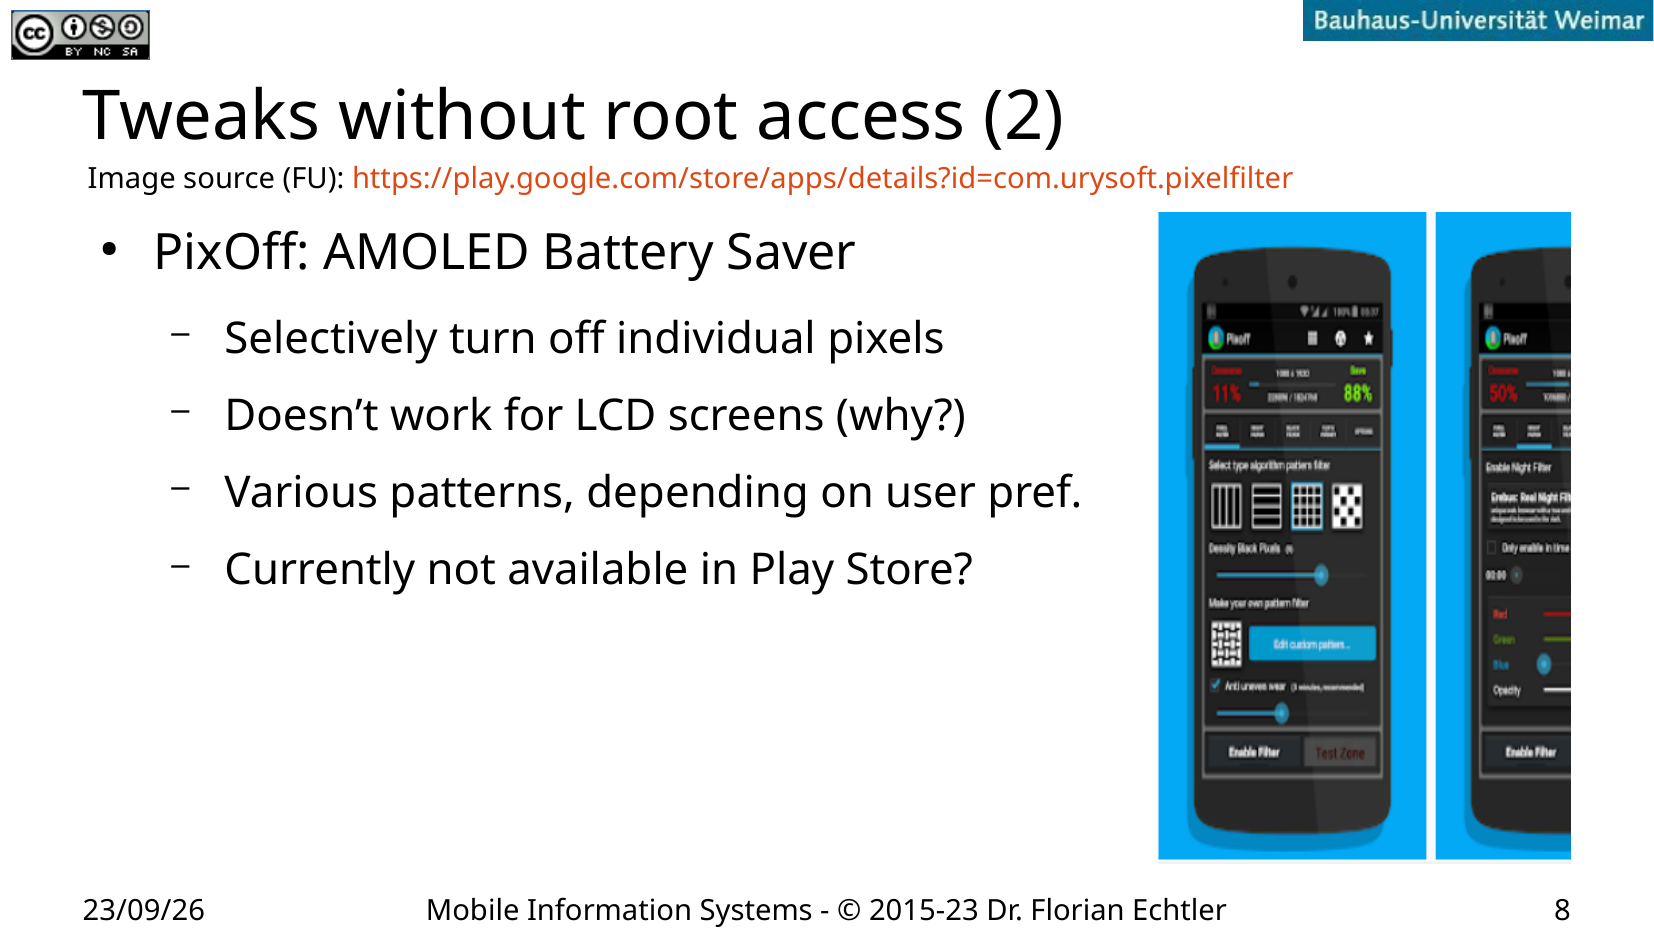

# Tweaks without root access (2)
Image source (FU): https://play.google.com/store/apps/details?id=com.urysoft.pixelfilter
PixOff: AMOLED Battery Saver
Selectively turn off individual pixels
Doesn’t work for LCD screens (why?)
Various patterns, depending on user pref.
Currently not available in Play Store?
Mobile Information Systems - © 2015-23 Dr. Florian Echtler
8